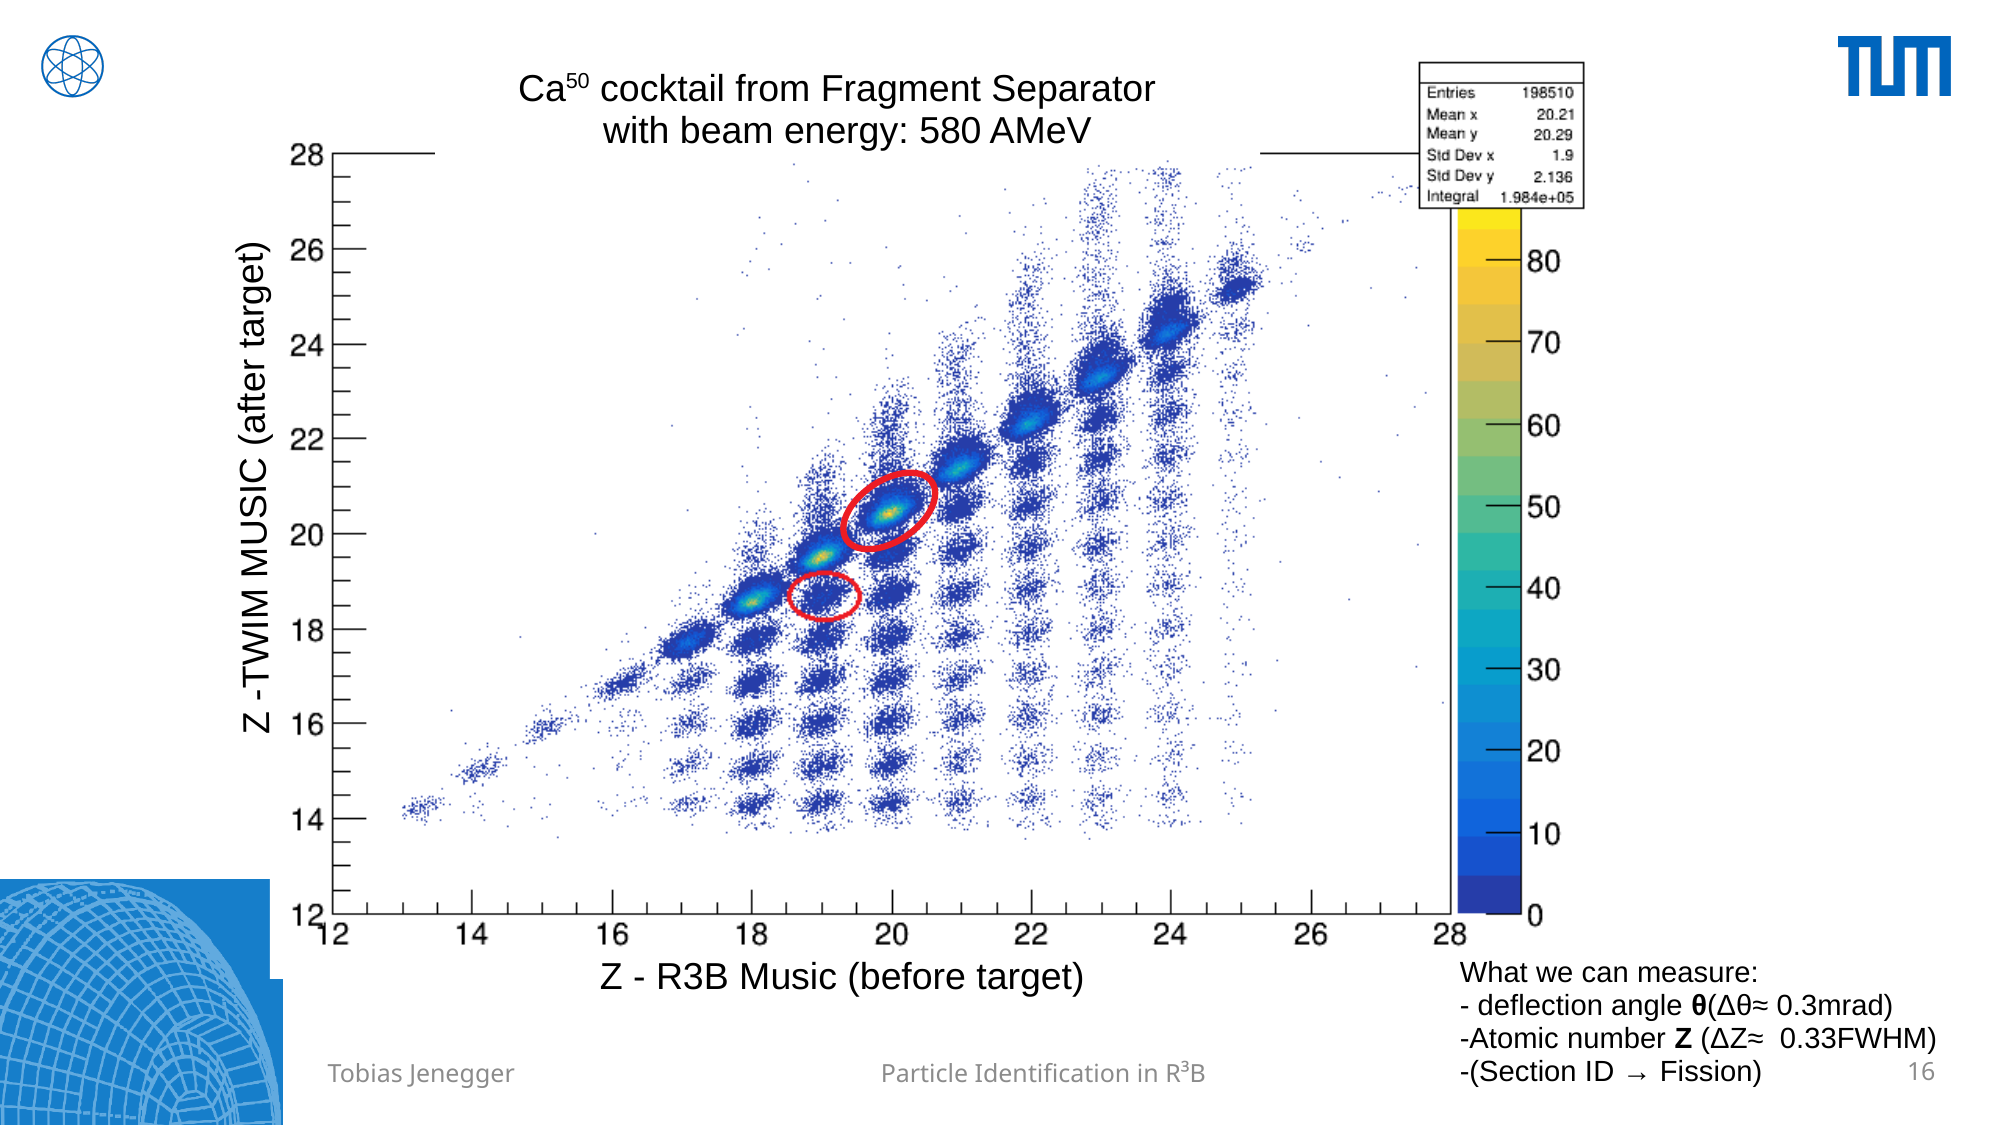

Ca50 cocktail from Fragment Separator
with beam energy: 580 AMeV
Z -TWIM MUSIC (after target)
Z - R3B Music (before target)
What we can measure:
- deflection angle θ(Δθ≈ 0.3mrad)
-Atomic number Z (ΔZ≈ 0.33FWHM)
-(Section ID → Fission)
Tobias Jenegger
Particle Identification in R³B